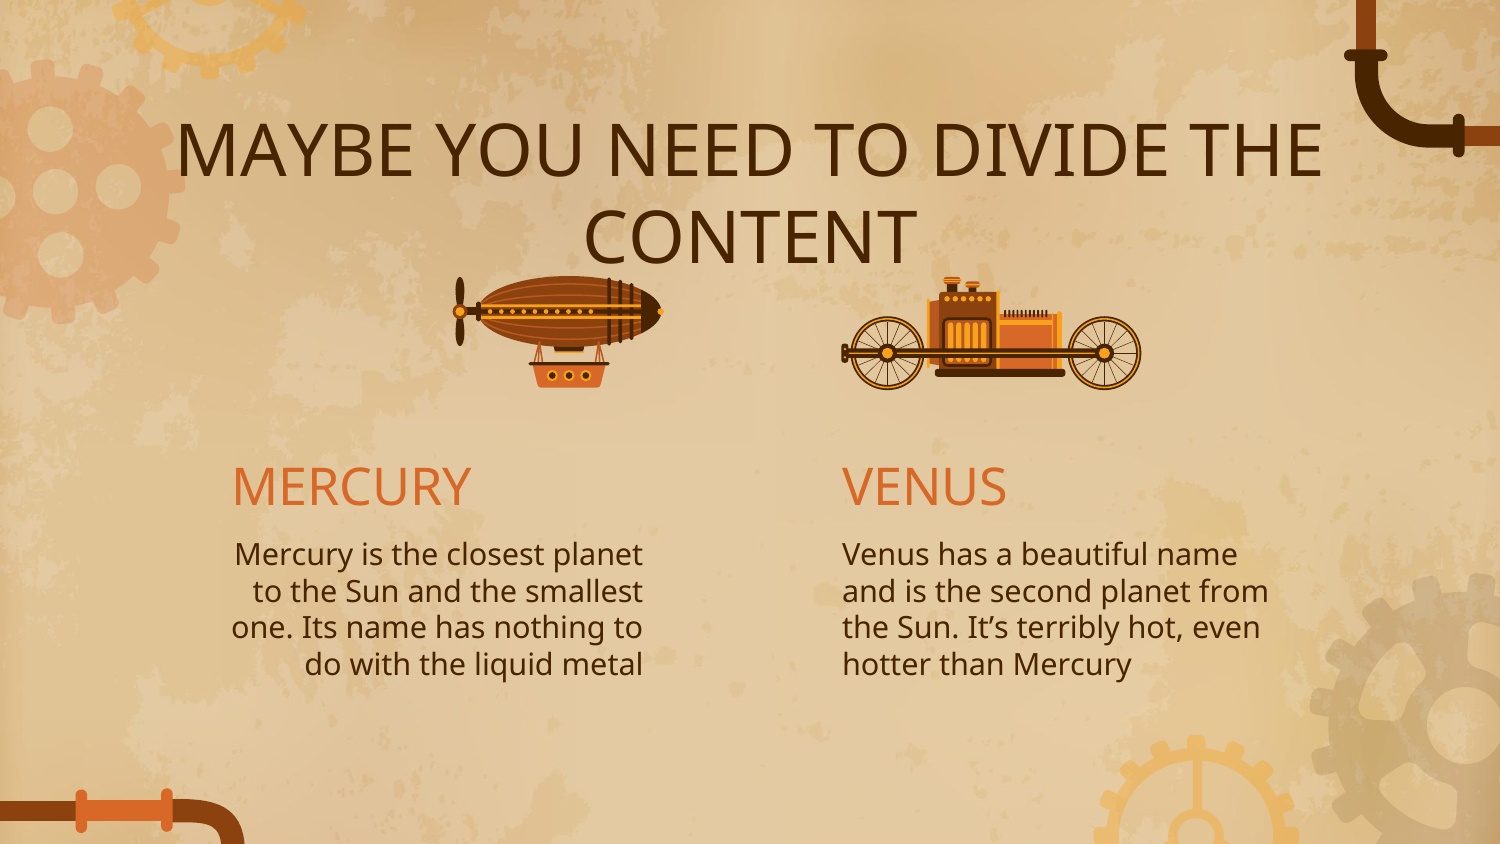

# MAYBE YOU NEED TO DIVIDE THE CONTENT
MERCURY
VENUS
Mercury is the closest planet to the Sun and the smallest one. Its name has nothing to do with the liquid metal
Venus has a beautiful name and is the second planet from the Sun. It’s terribly hot, even hotter than Mercury